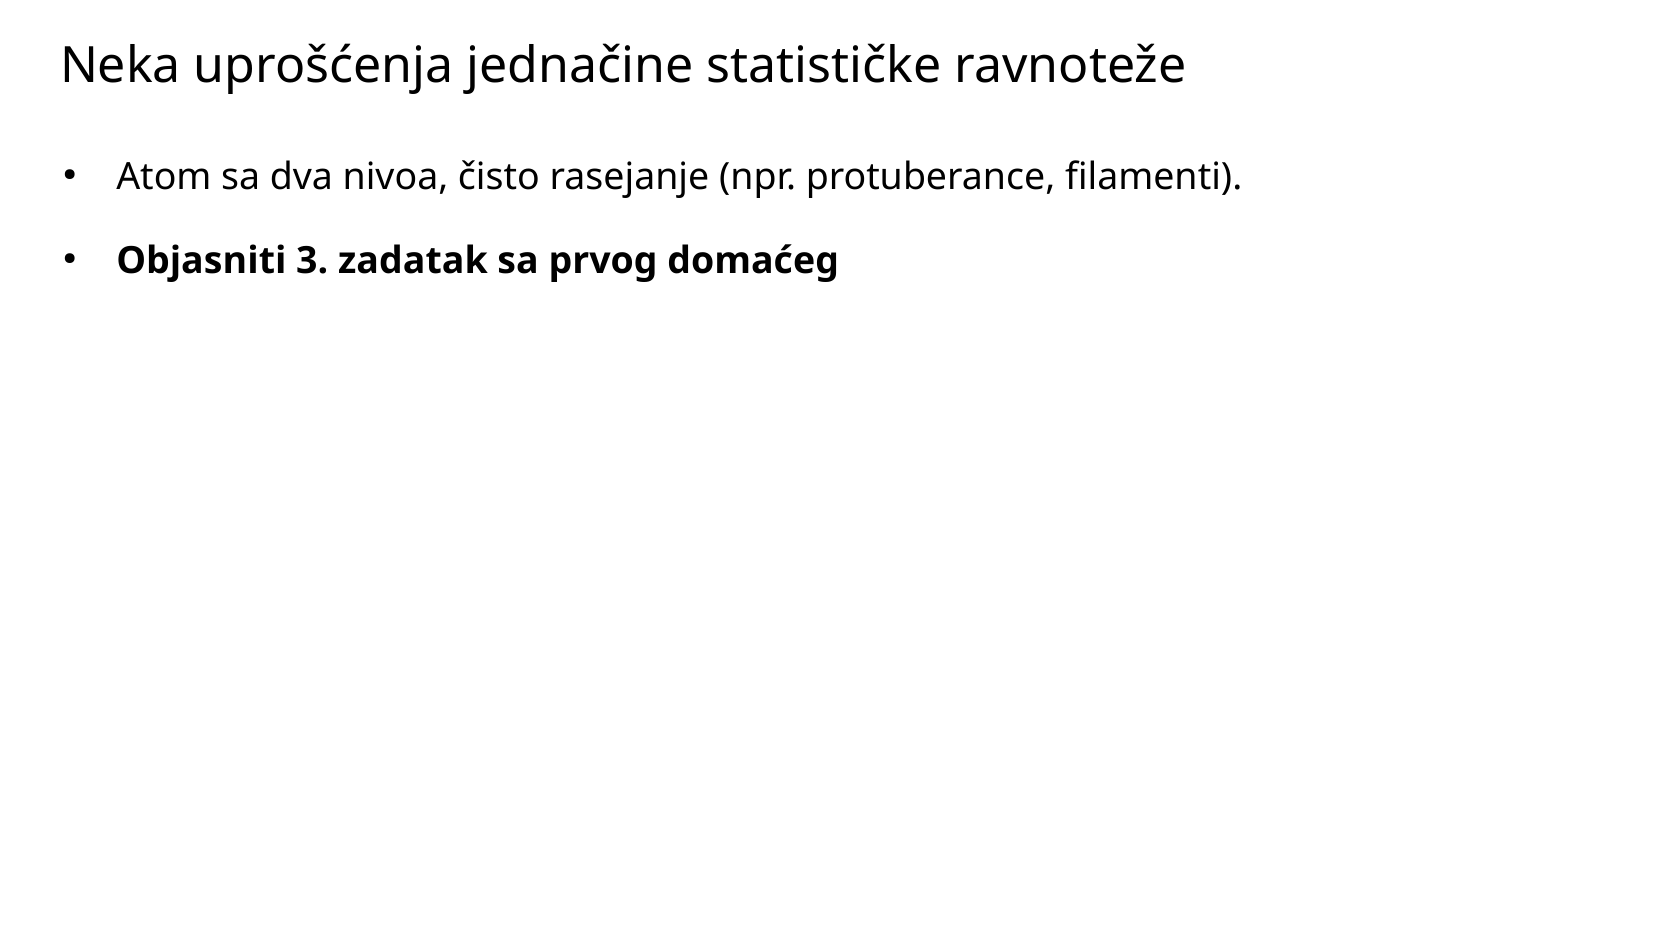

# Neka uprošćenja jednačine statističke ravnoteže
Atom sa dva nivoa, čisto rasejanje (npr. protuberance, filamenti).
Objasniti 3. zadatak sa prvog domaćeg